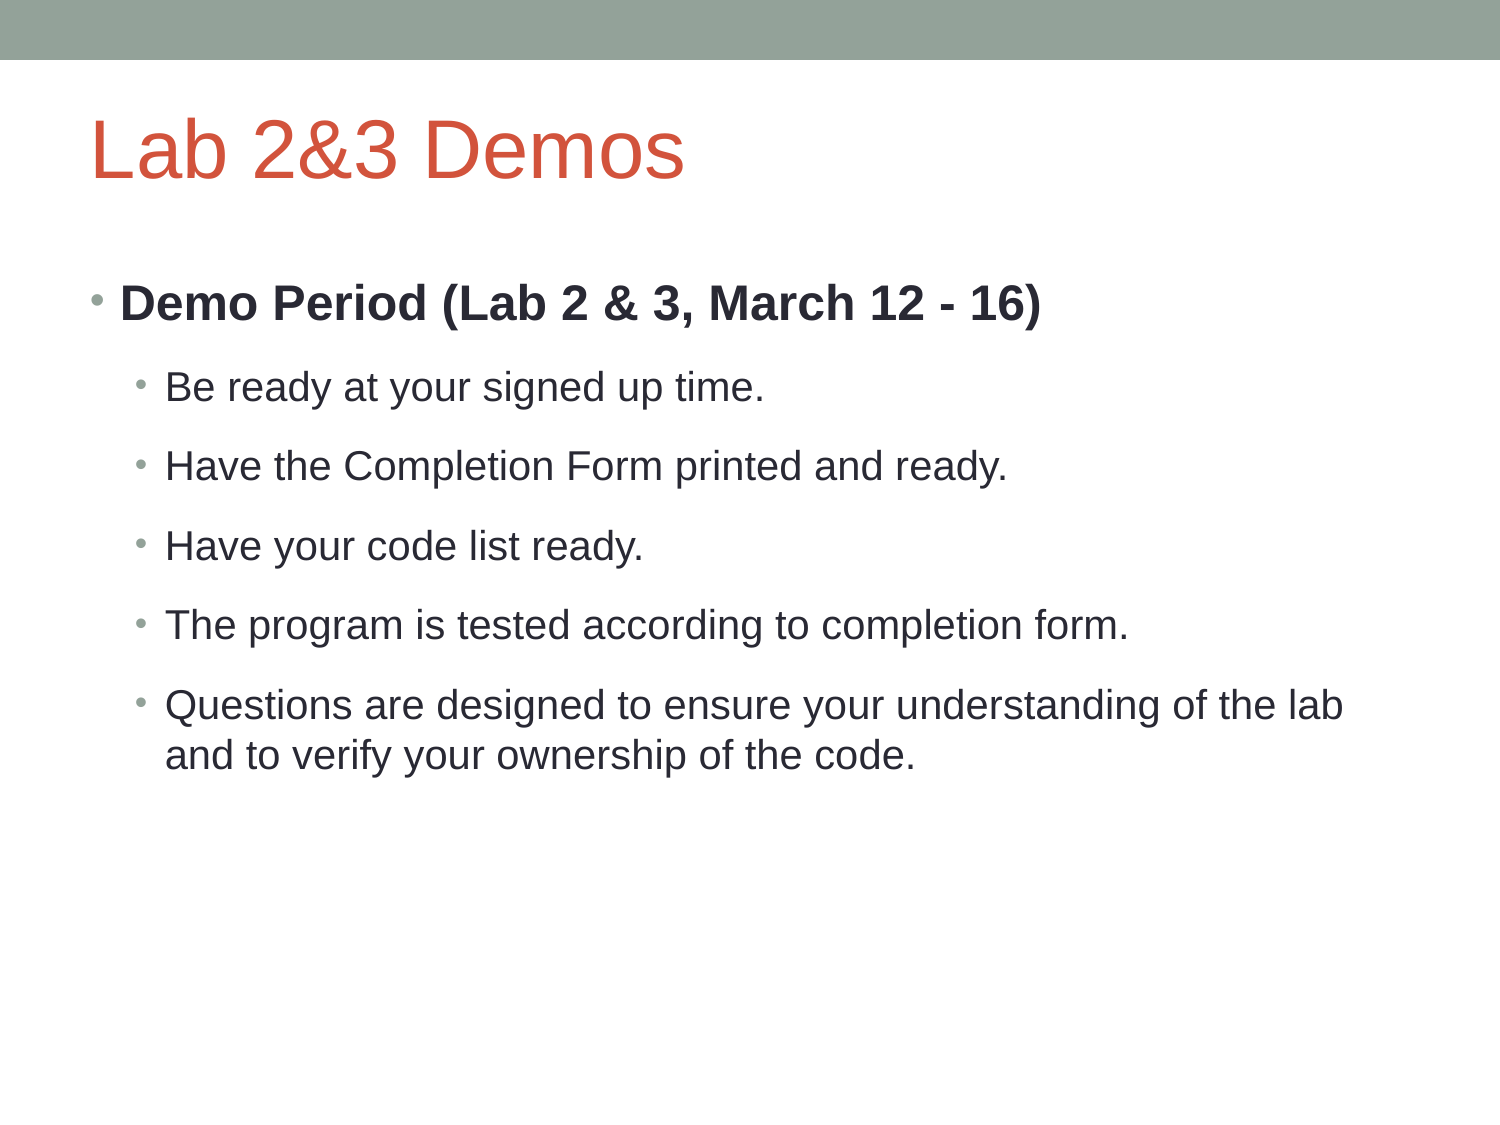

# Lab 2&3 Demos
Demo Period (Lab 2 & 3, March 12 - 16)
Be ready at your signed up time.
Have the Completion Form printed and ready.
Have your code list ready.
The program is tested according to completion form.
Questions are designed to ensure your understanding of the lab and to verify your ownership of the code.